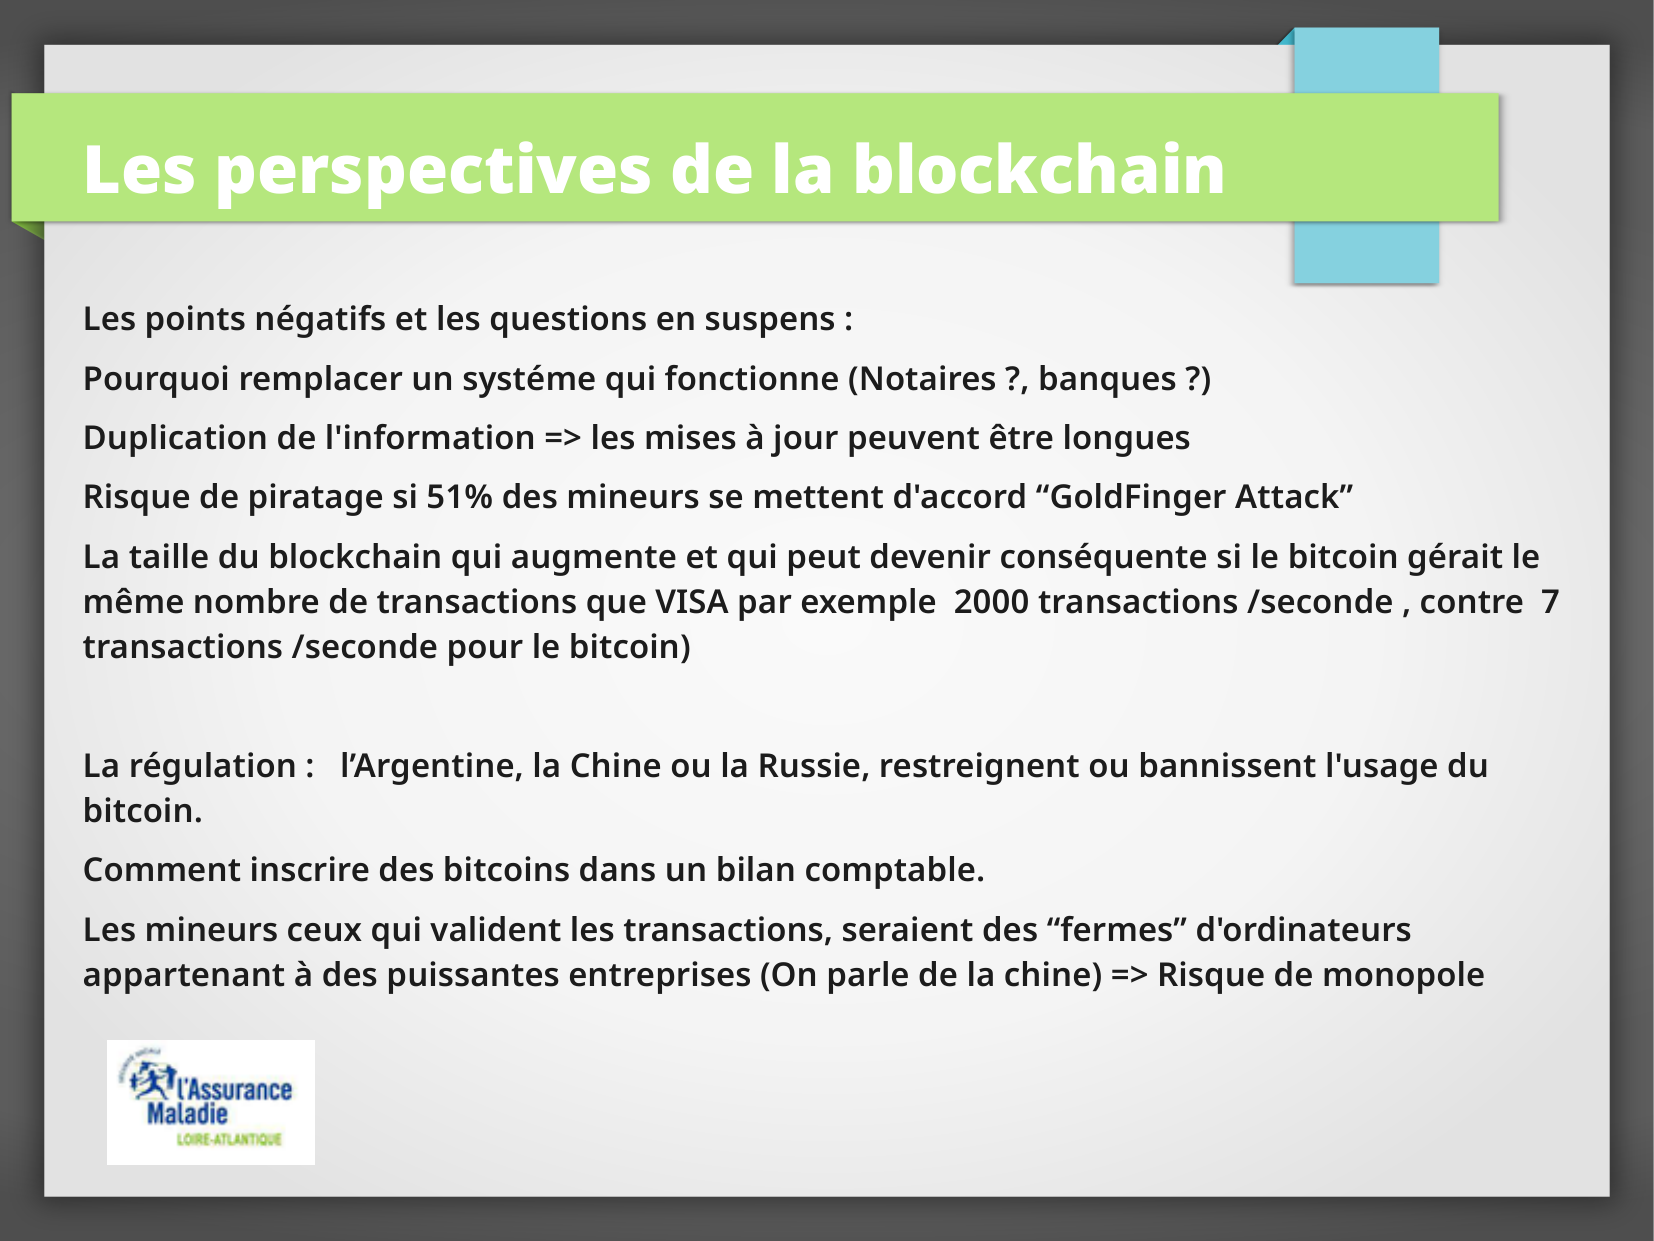

# Les perspectives de la blockchain
Les points négatifs et les questions en suspens :
Pourquoi remplacer un systéme qui fonctionne (Notaires ?, banques ?)
Duplication de l'information => les mises à jour peuvent être longues
Risque de piratage si 51% des mineurs se mettent d'accord “GoldFinger Attack”
La taille du blockchain qui augmente et qui peut devenir conséquente si le bitcoin gérait le même nombre de transactions que VISA par exemple 2000 transactions /seconde , contre 7 transactions /seconde pour le bitcoin)
La régulation : l’Argentine, la Chine ou la Russie, restreignent ou bannissent l'usage du bitcoin.
Comment inscrire des bitcoins dans un bilan comptable.
Les mineurs ceux qui valident les transactions, seraient des “fermes” d'ordinateurs appartenant à des puissantes entreprises (On parle de la chine) => Risque de monopole